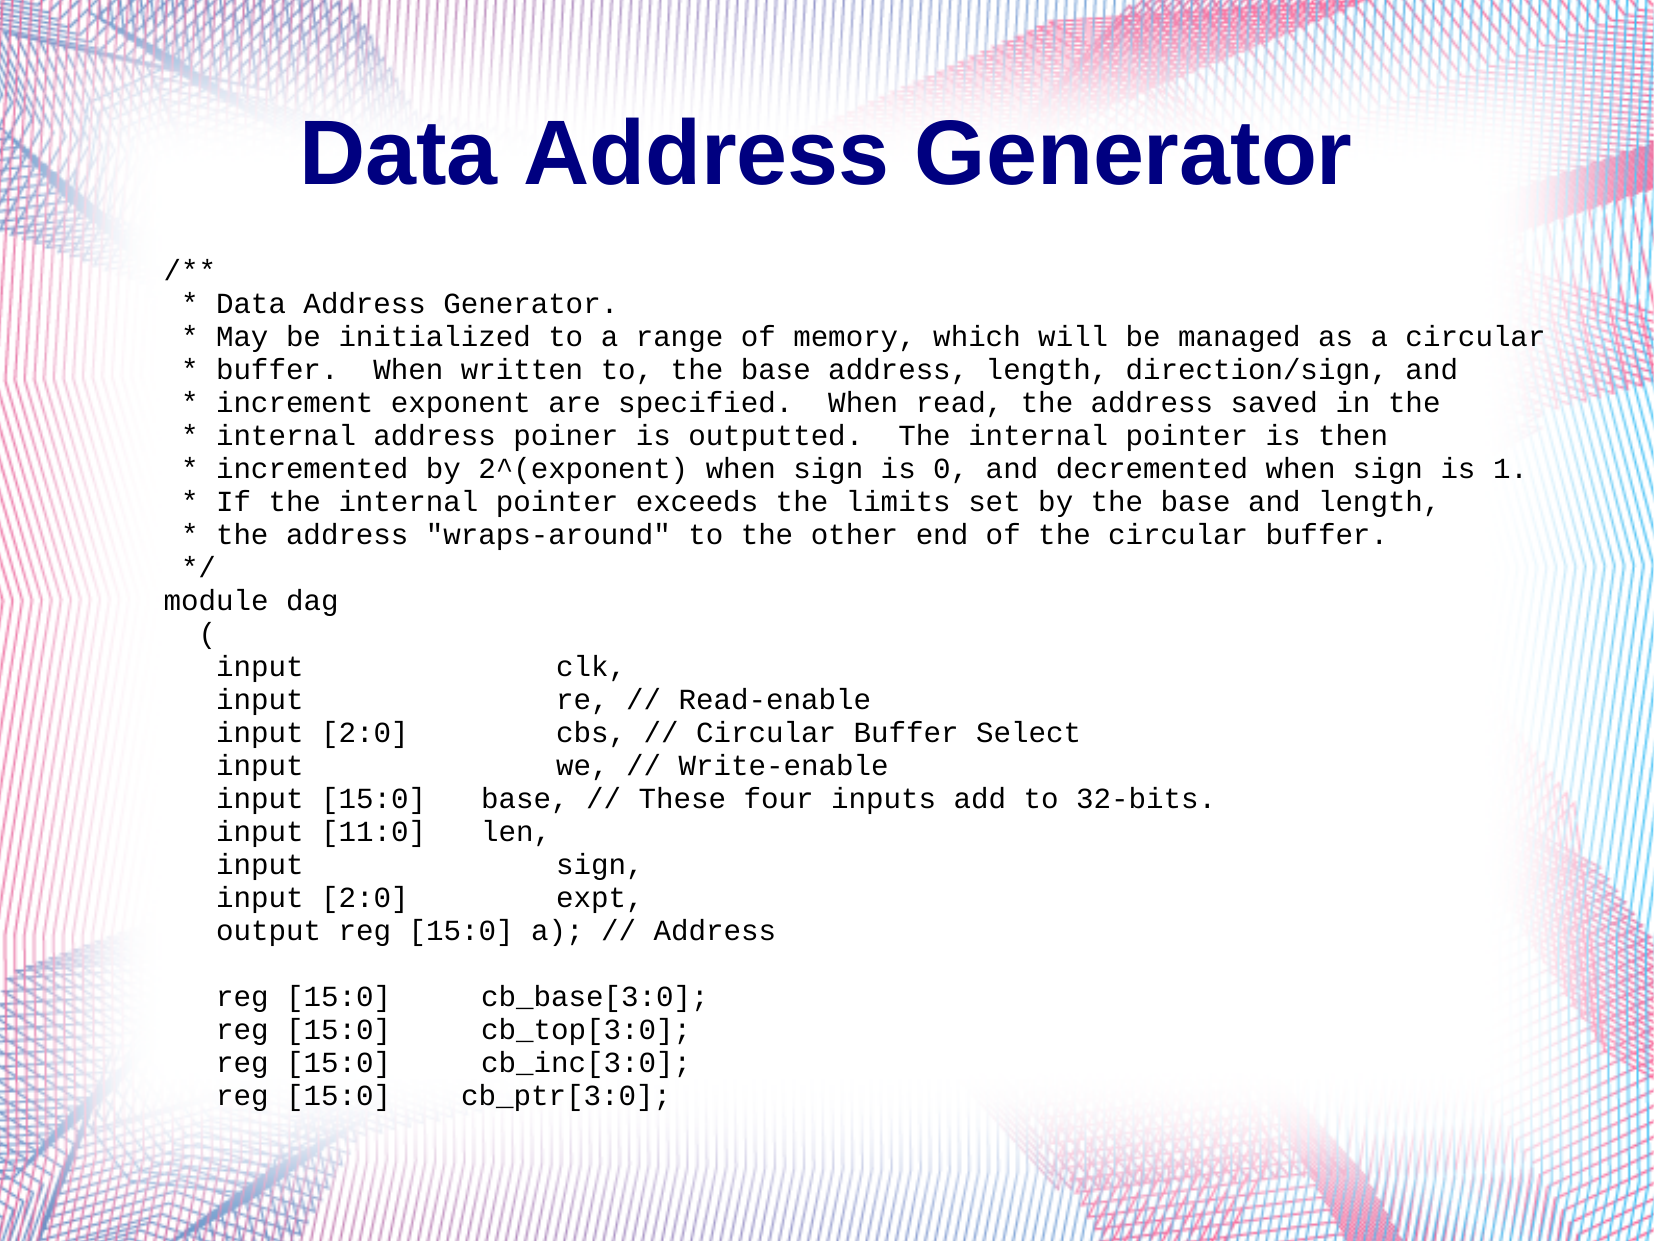

# Data Address Generator
/**
 * Data Address Generator.
 * May be initialized to a range of memory, which will be managed as a circular
 * buffer. When written to, the base address, length, direction/sign, and
 * increment exponent are specified. When read, the address saved in the
 * internal address poiner is outputted. The internal pointer is then
 * incremented by 2^(exponent) when sign is 0, and decremented when sign is 1.
 * If the internal pointer exceeds the limits set by the base and length,
 * the address "wraps-around" to the other end of the circular buffer.
 */
module dag
 (
 input 			 clk,
 input 			 re, // Read-enable
 input [2:0] 		 cbs, // Circular Buffer Select
 input 			 we, // Write-enable
 input [15:0] 	 base, // These four inputs add to 32-bits.
 input [11:0] 	 len,
 input 			 sign,
 input [2:0] 		 expt,
 output reg [15:0] a); // Address
 reg [15:0] 	 cb_base[3:0];
 reg [15:0] 	 cb_top[3:0];
 reg [15:0] 	 cb_inc[3:0];
 reg [15:0] cb_ptr[3:0];